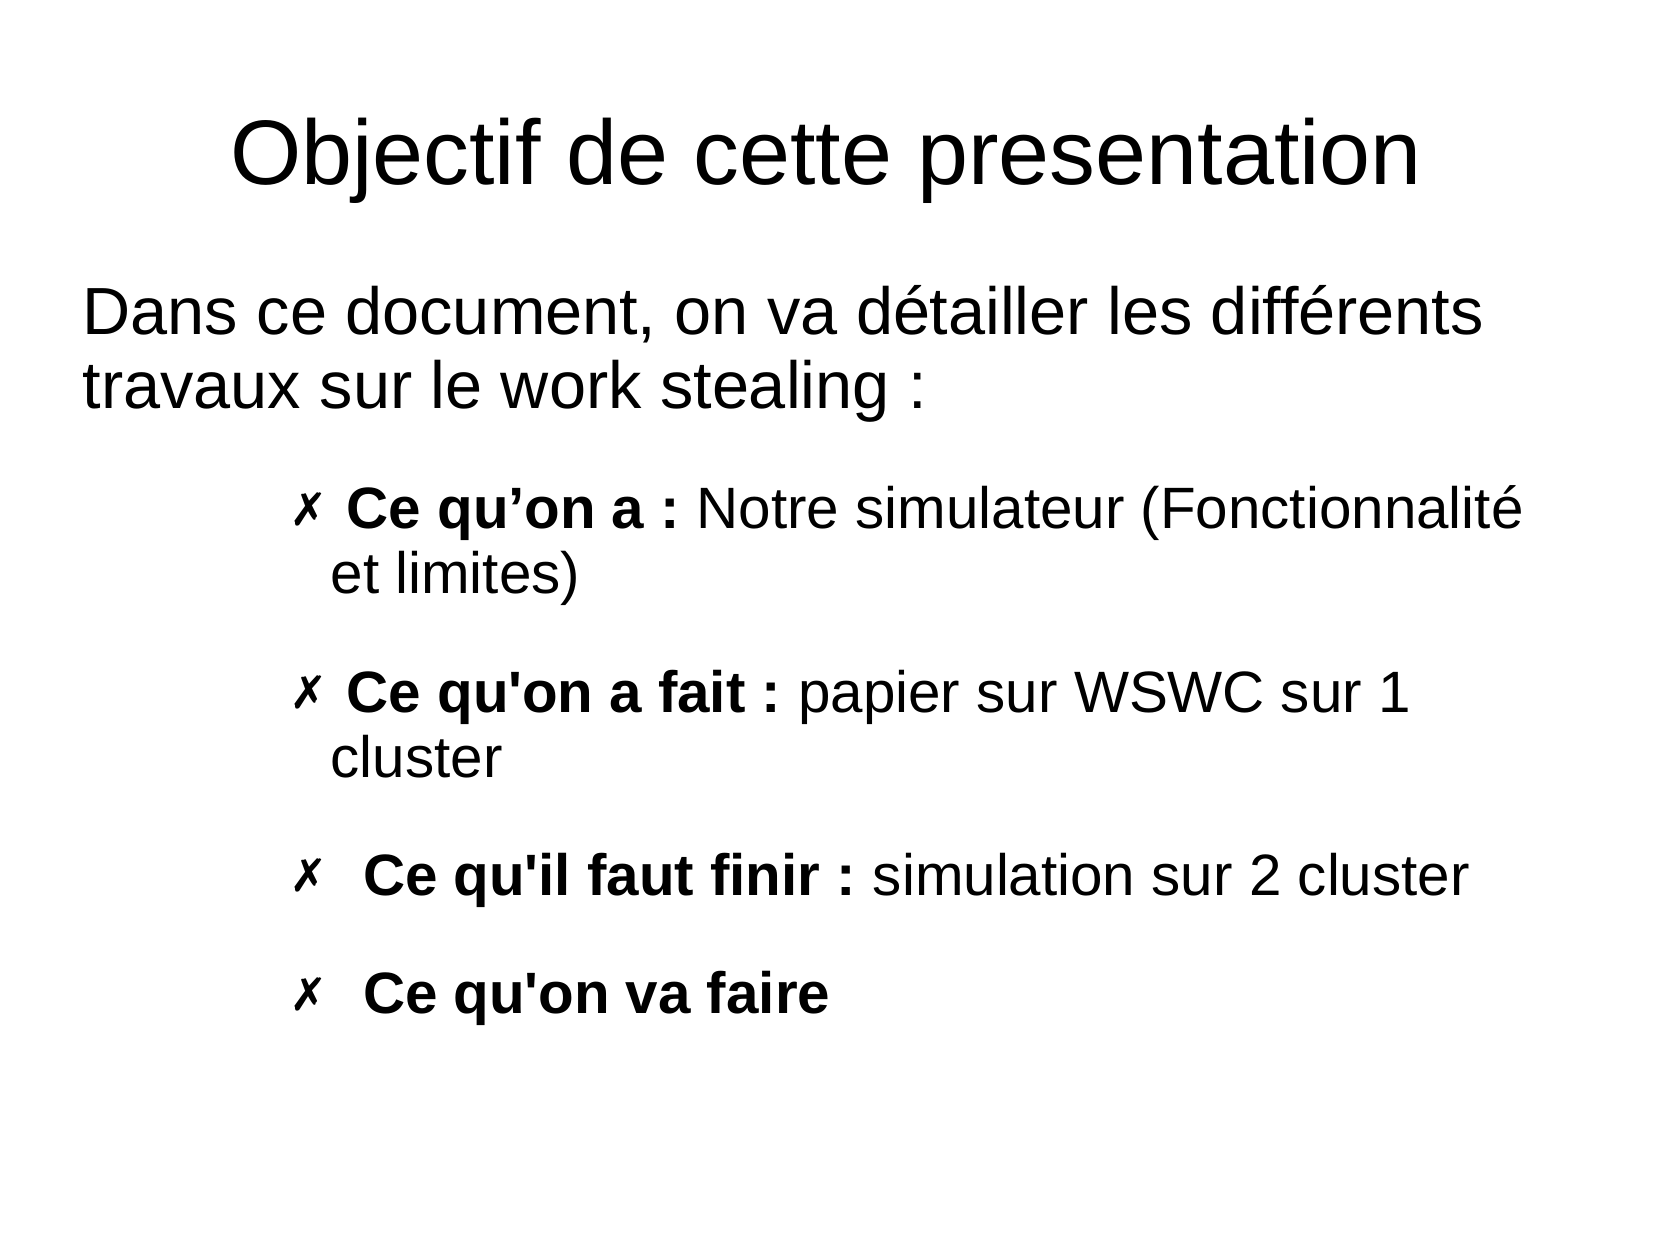

# Objectif de cette presentation
Dans ce document, on va détailler les différents travaux sur le work stealing :
 Ce qu’on a : Notre simulateur (Fonctionnalité et limites)
 Ce qu'on a fait : papier sur WSWC sur 1 cluster
 Ce qu'il faut finir : simulation sur 2 cluster
 Ce qu'on va faire